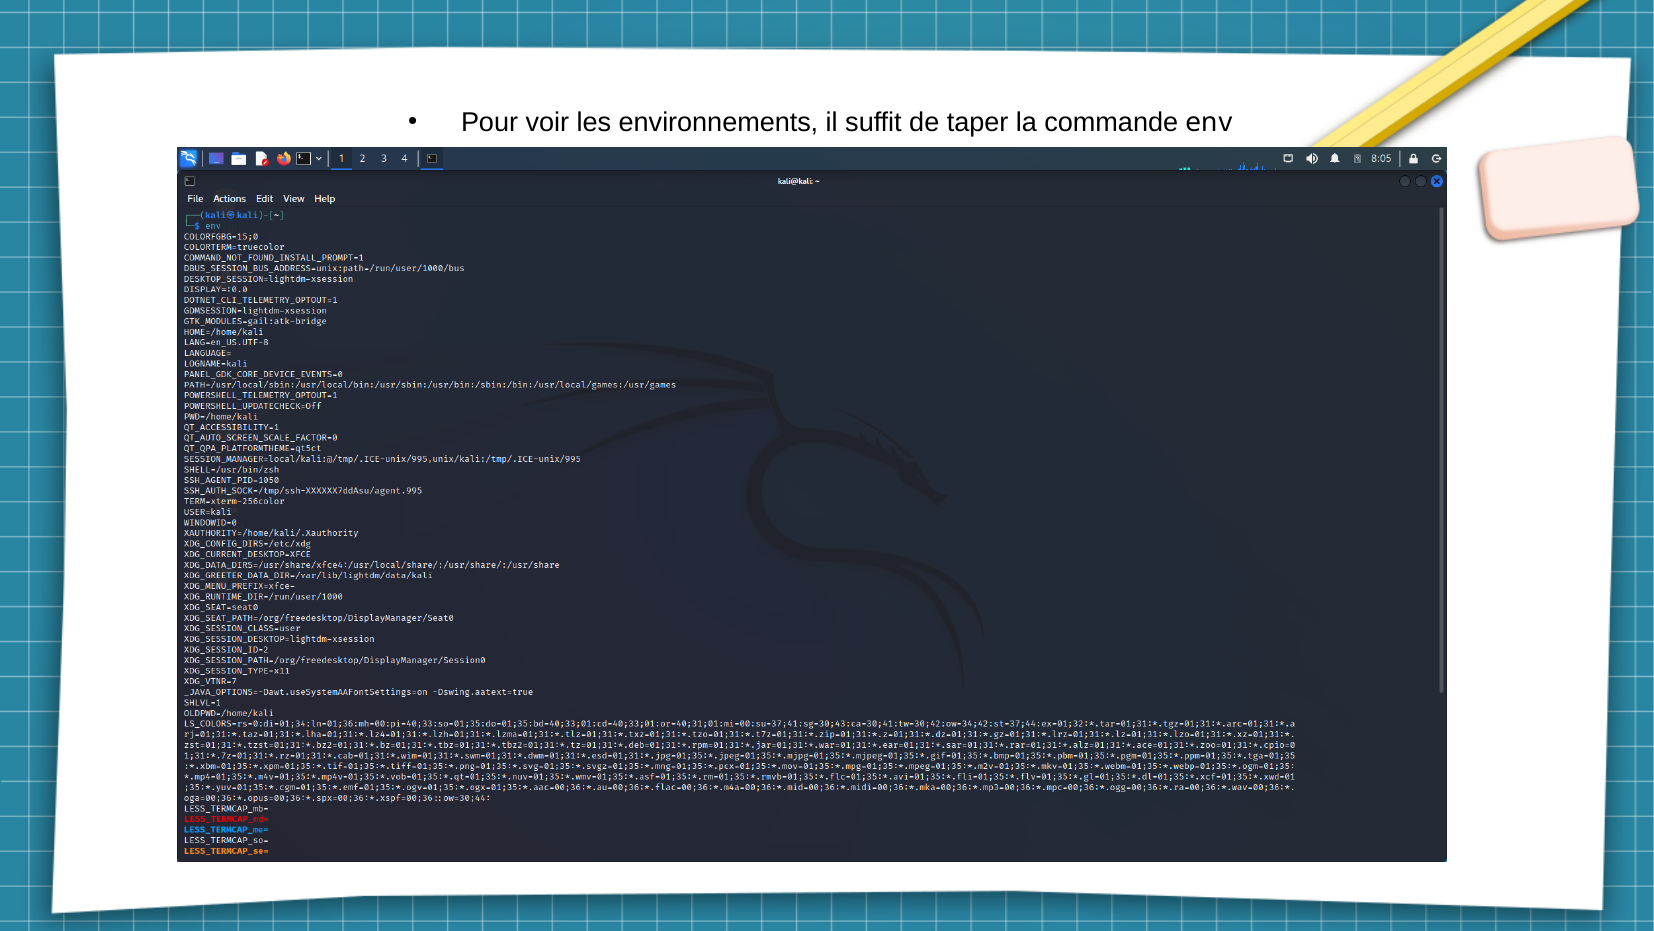

# Pour voir les environnements, il suffit de taper la commande env